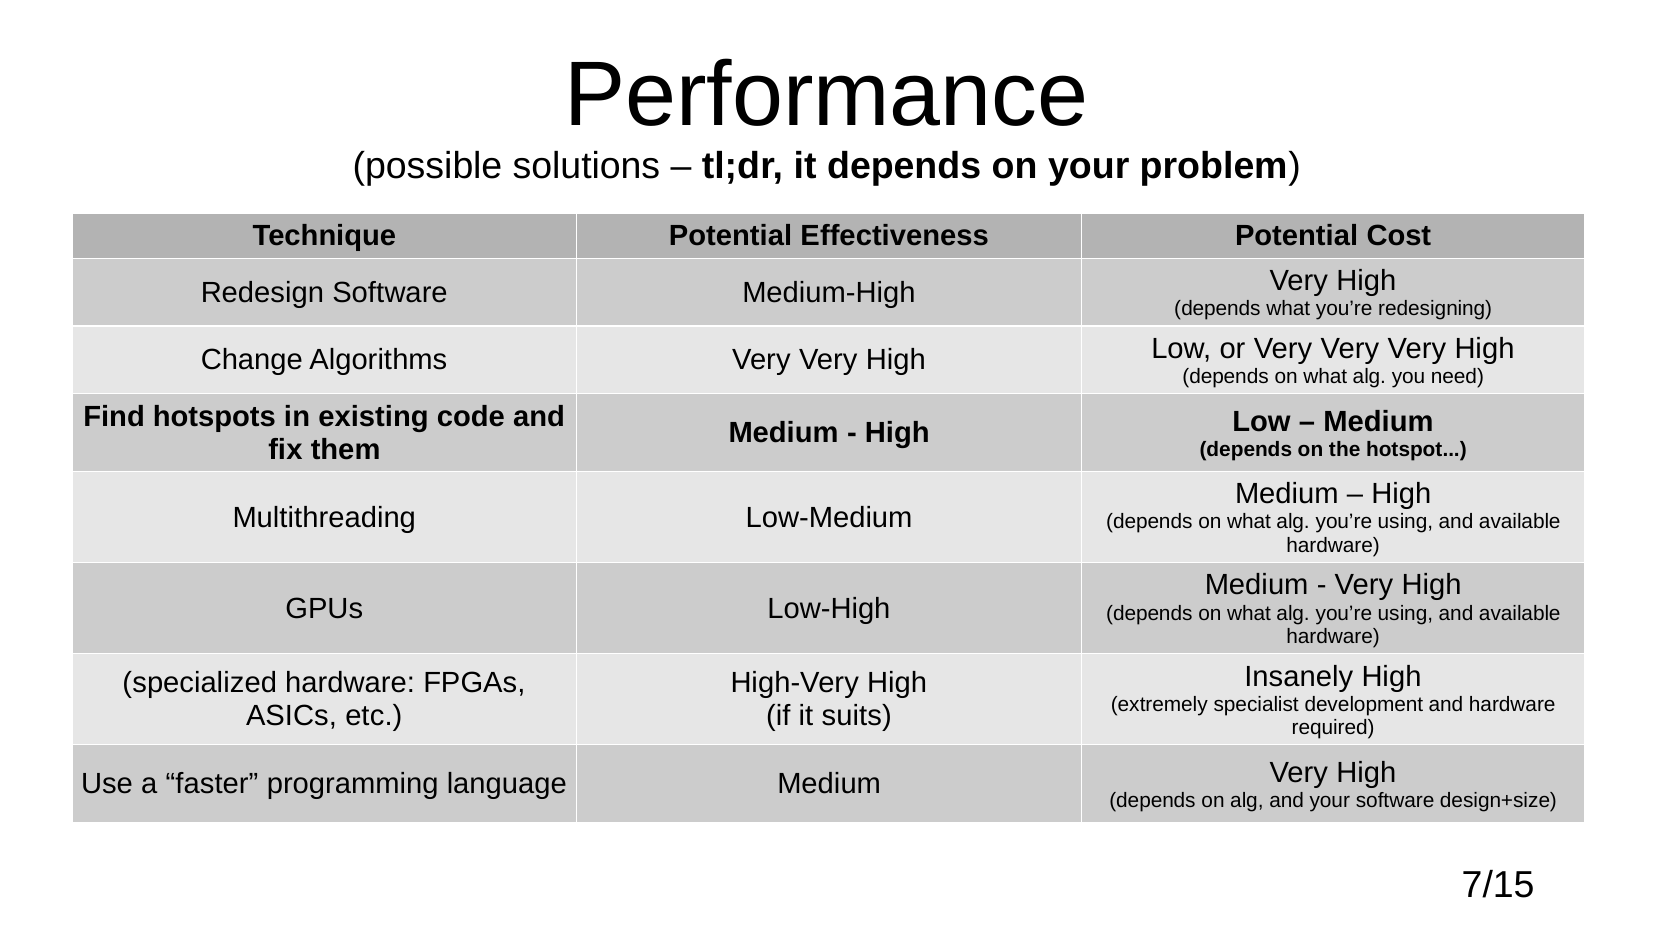

# Performance (possible solutions – tl;dr, it depends on your problem)
| Technique | Potential Effectiveness | Potential Cost |
| --- | --- | --- |
| Redesign Software | Medium-High | Very High (depends what you’re redesigning) |
| Change Algorithms | Very Very High | Low, or Very Very Very High (depends on what alg. you need) |
| Find hotspots in existing code and fix them | Medium - High | Low – Medium (depends on the hotspot...) |
| Multithreading | Low-Medium | Medium – High (depends on what alg. you’re using, and available hardware) |
| GPUs | Low-High | Medium - Very High (depends on what alg. you’re using, and available hardware) |
| (specialized hardware: FPGAs, ASICs, etc.) | High-Very High (if it suits) | Insanely High (extremely specialist development and hardware required) |
| Use a “faster” programming language | Medium | Very High (depends on alg, and your software design+size) |